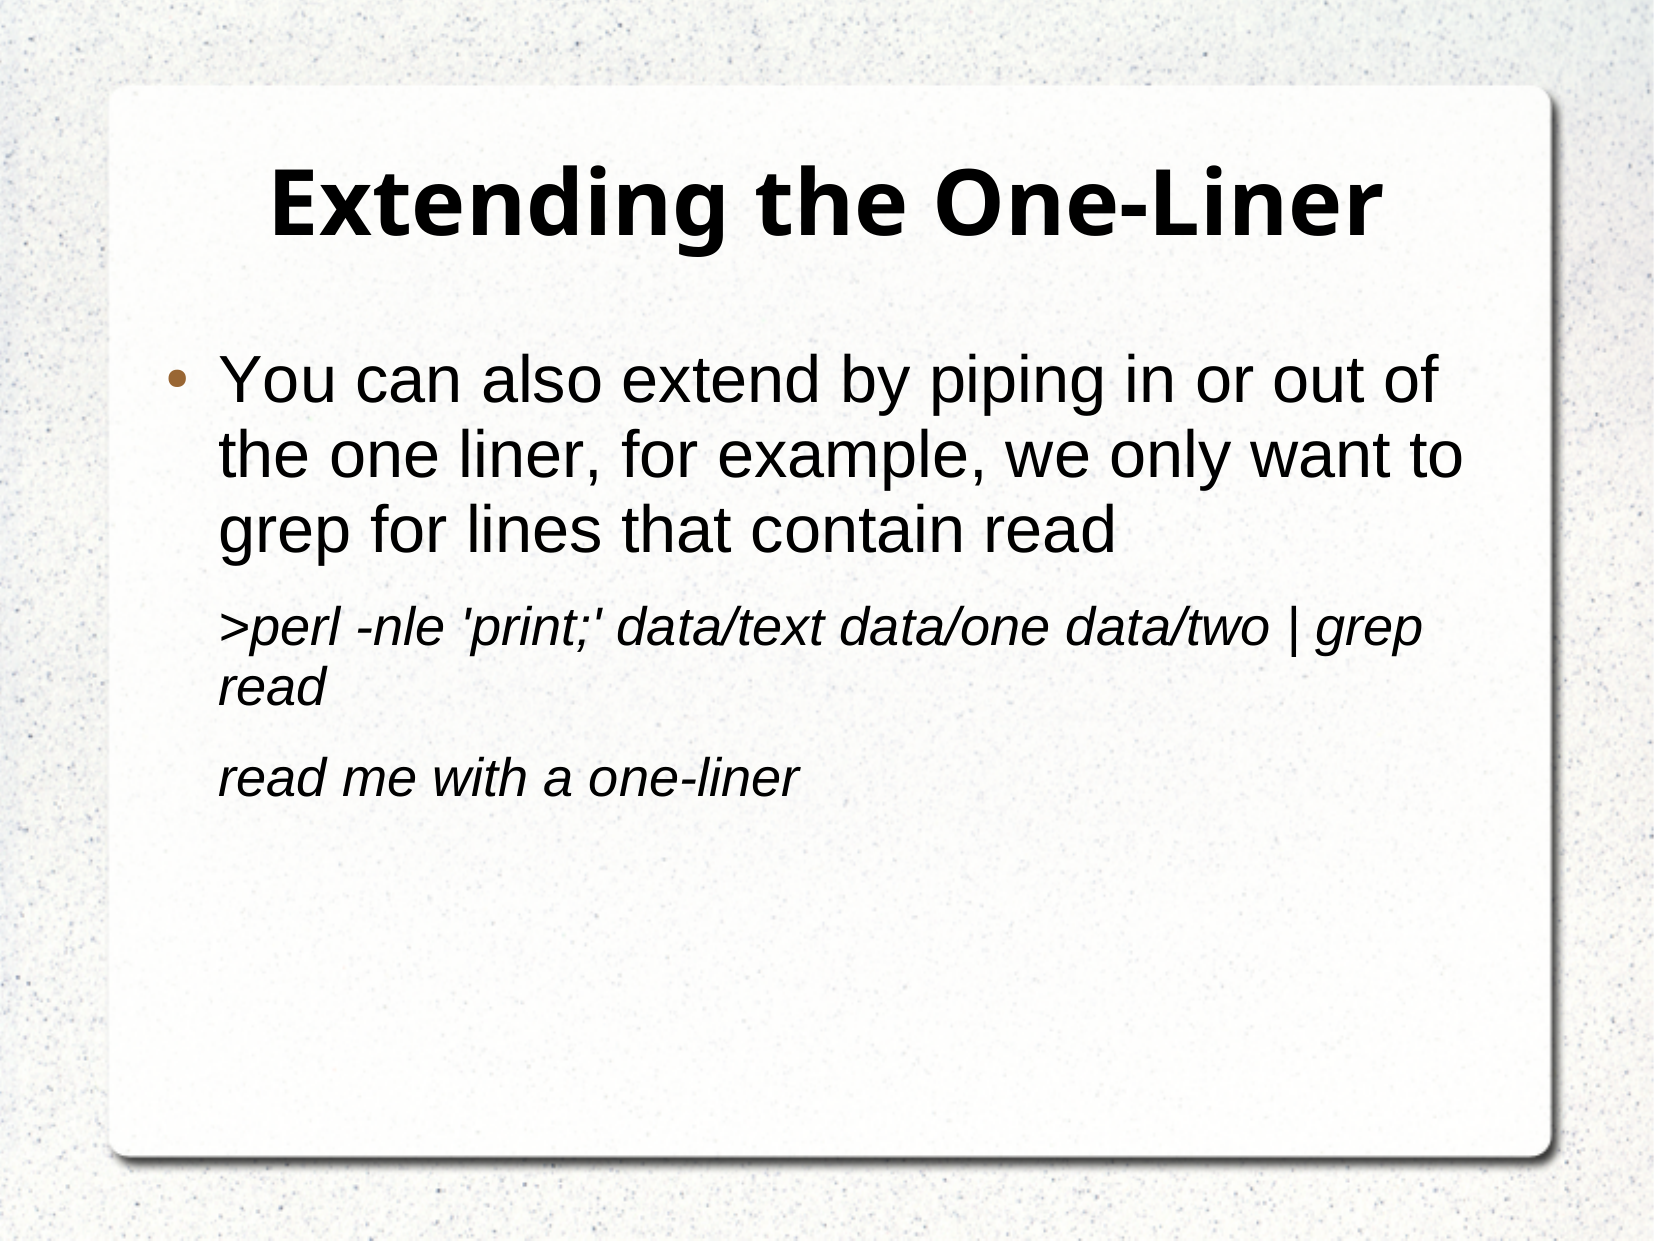

# Extending the One-Liner
You can also extend by piping in or out of the one liner, for example, we only want to grep for lines that contain read
>perl -nle 'print;' data/text data/one data/two | grep read
read me with a one-liner